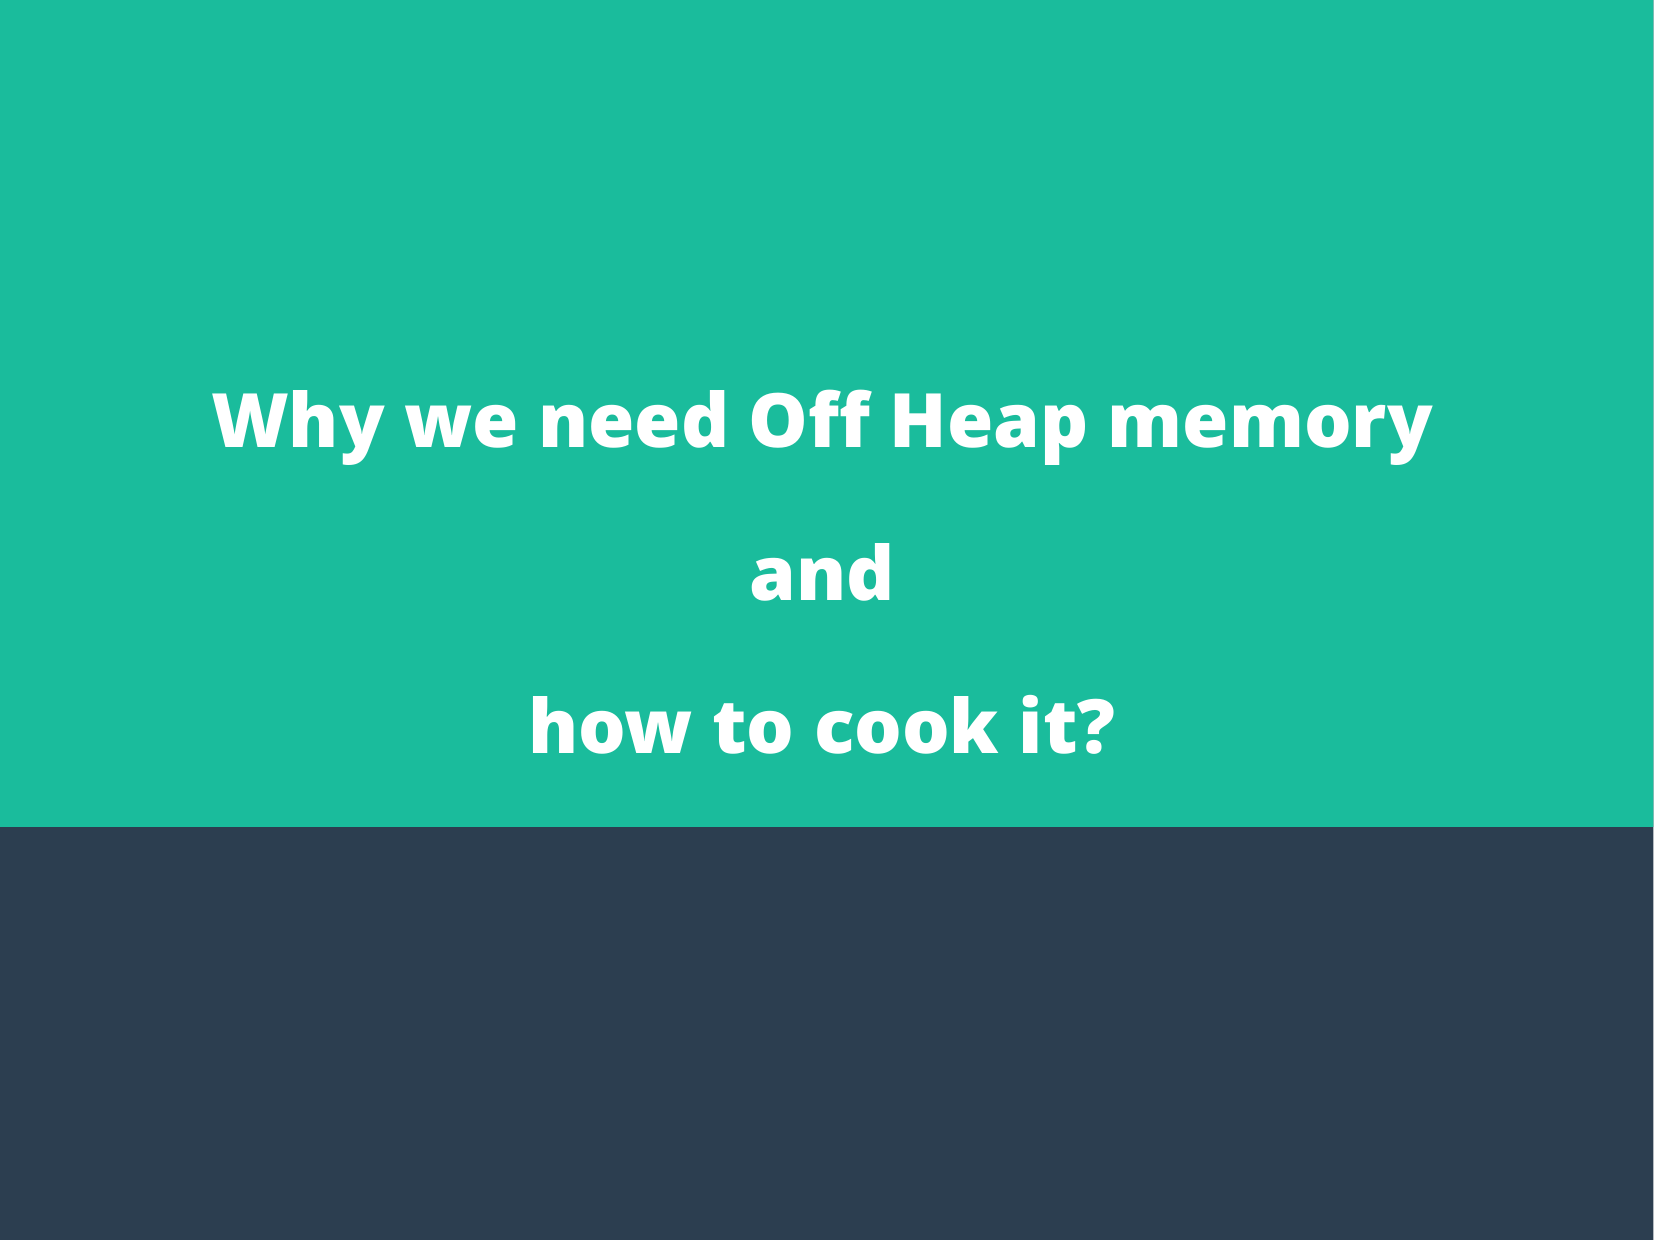

# Why we need Off Heap memory and how to cook it?